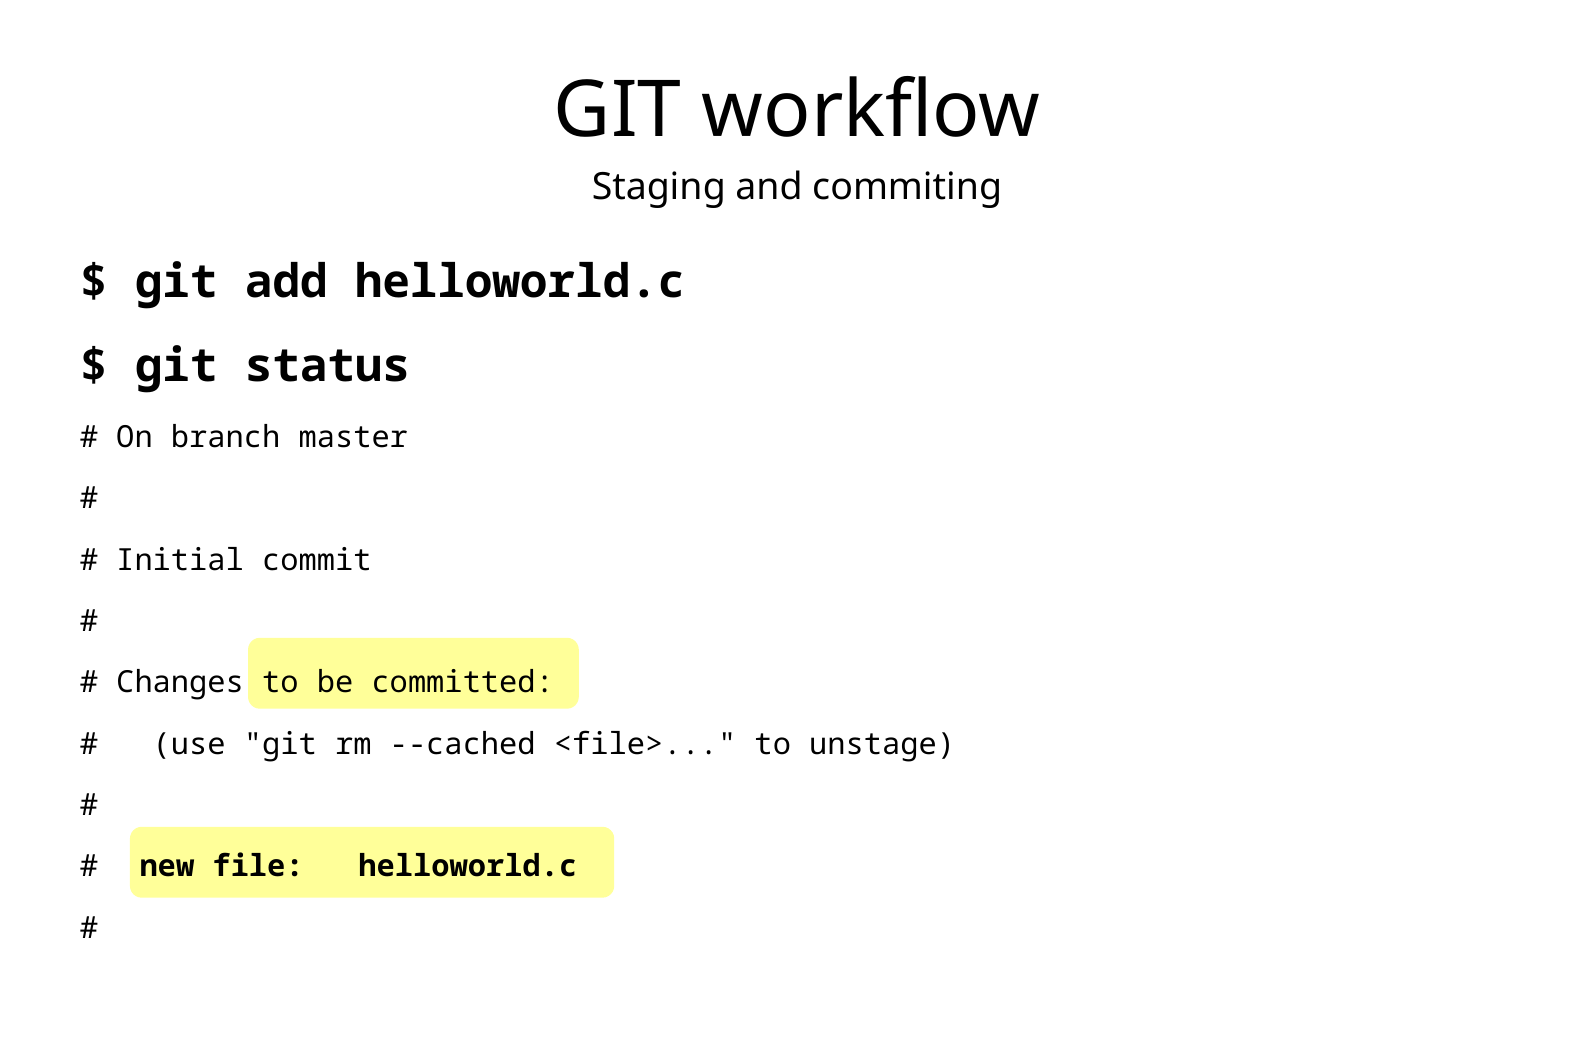

# GIT workflow Staging and commiting
$ git add helloworld.c
$ git status
# On branch master
#
# Initial commit
#
# Changes to be committed:
# (use "git rm --cached <file>..." to unstage)
#
#	new file: helloworld.c
#